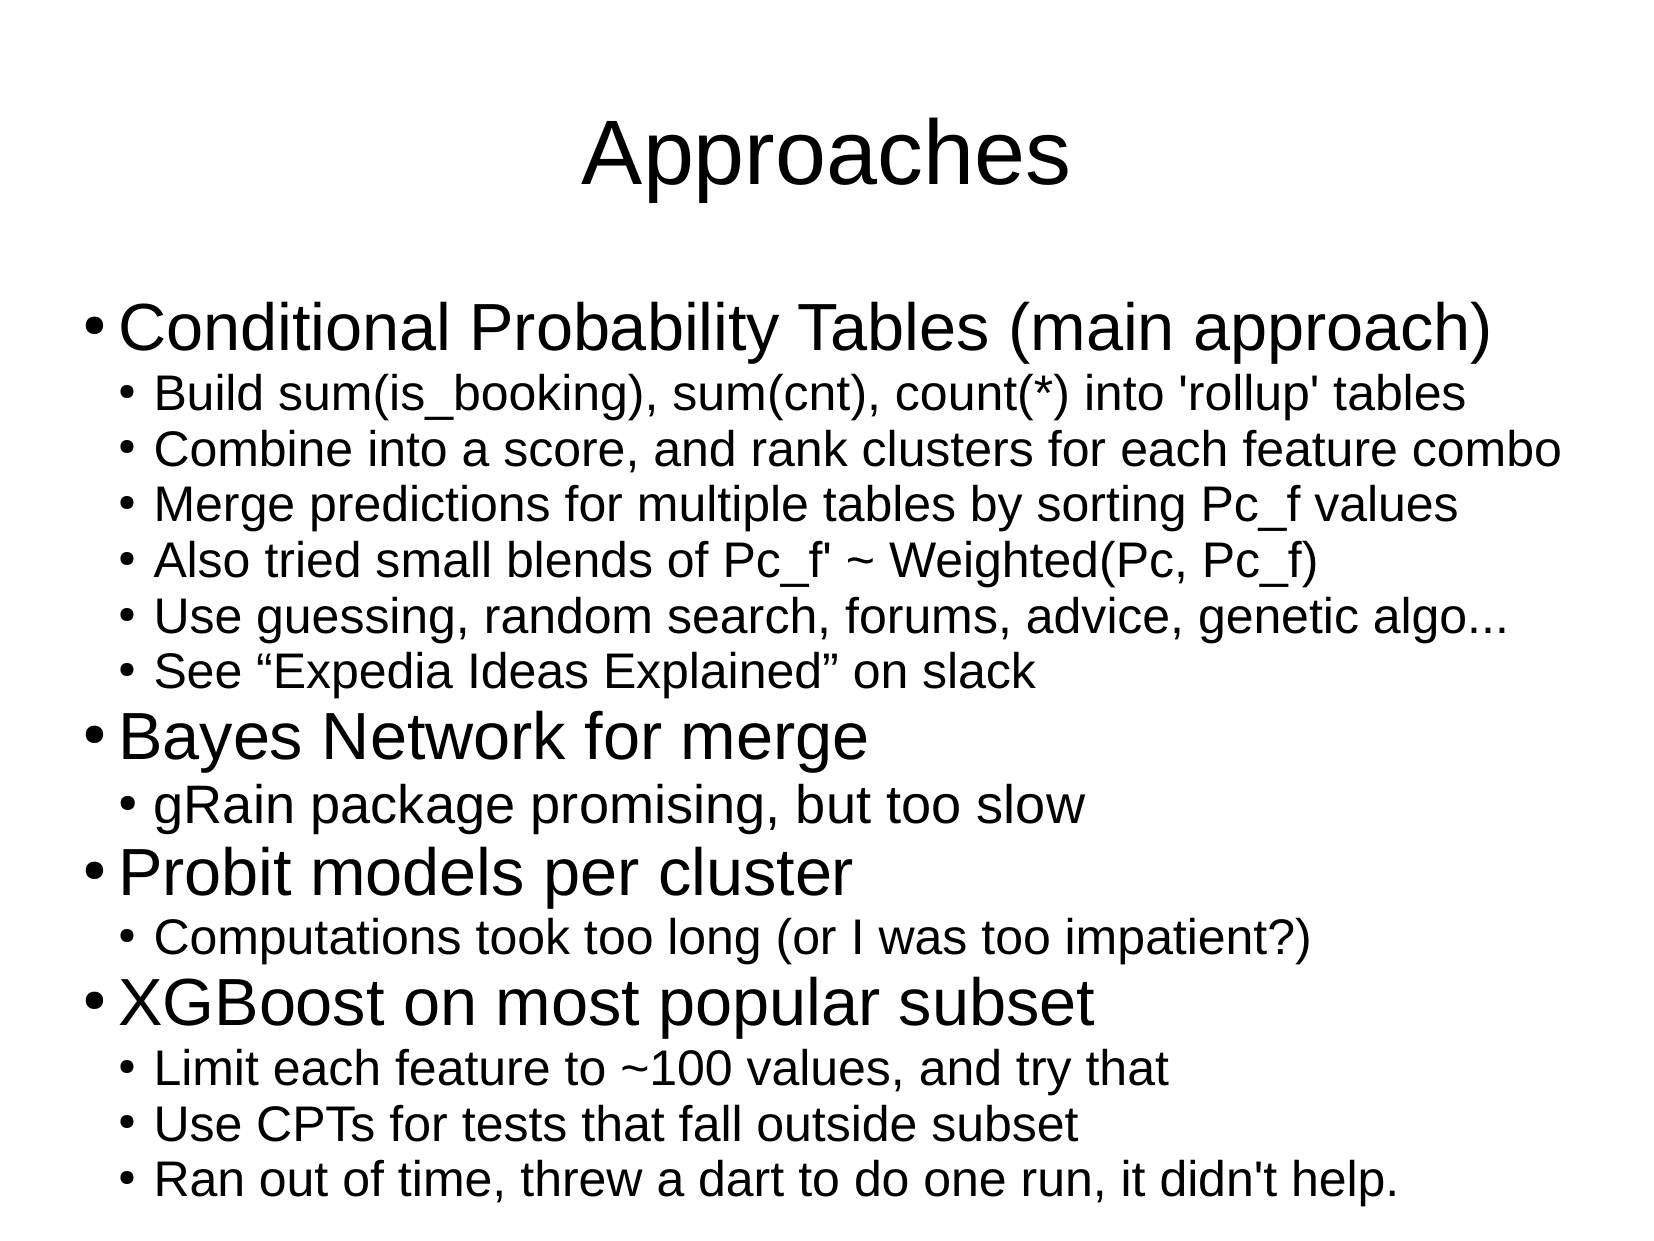

# Approaches
Conditional Probability Tables (main approach)
Build sum(is_booking), sum(cnt), count(*) into 'rollup' tables
Combine into a score, and rank clusters for each feature combo
Merge predictions for multiple tables by sorting Pc_f values
Also tried small blends of Pc_f' ~ Weighted(Pc, Pc_f)
Use guessing, random search, forums, advice, genetic algo...
See “Expedia Ideas Explained” on slack
Bayes Network for merge
gRain package promising, but too slow
Probit models per cluster
Computations took too long (or I was too impatient?)
XGBoost on most popular subset
Limit each feature to ~100 values, and try that
Use CPTs for tests that fall outside subset
Ran out of time, threw a dart to do one run, it didn't help.